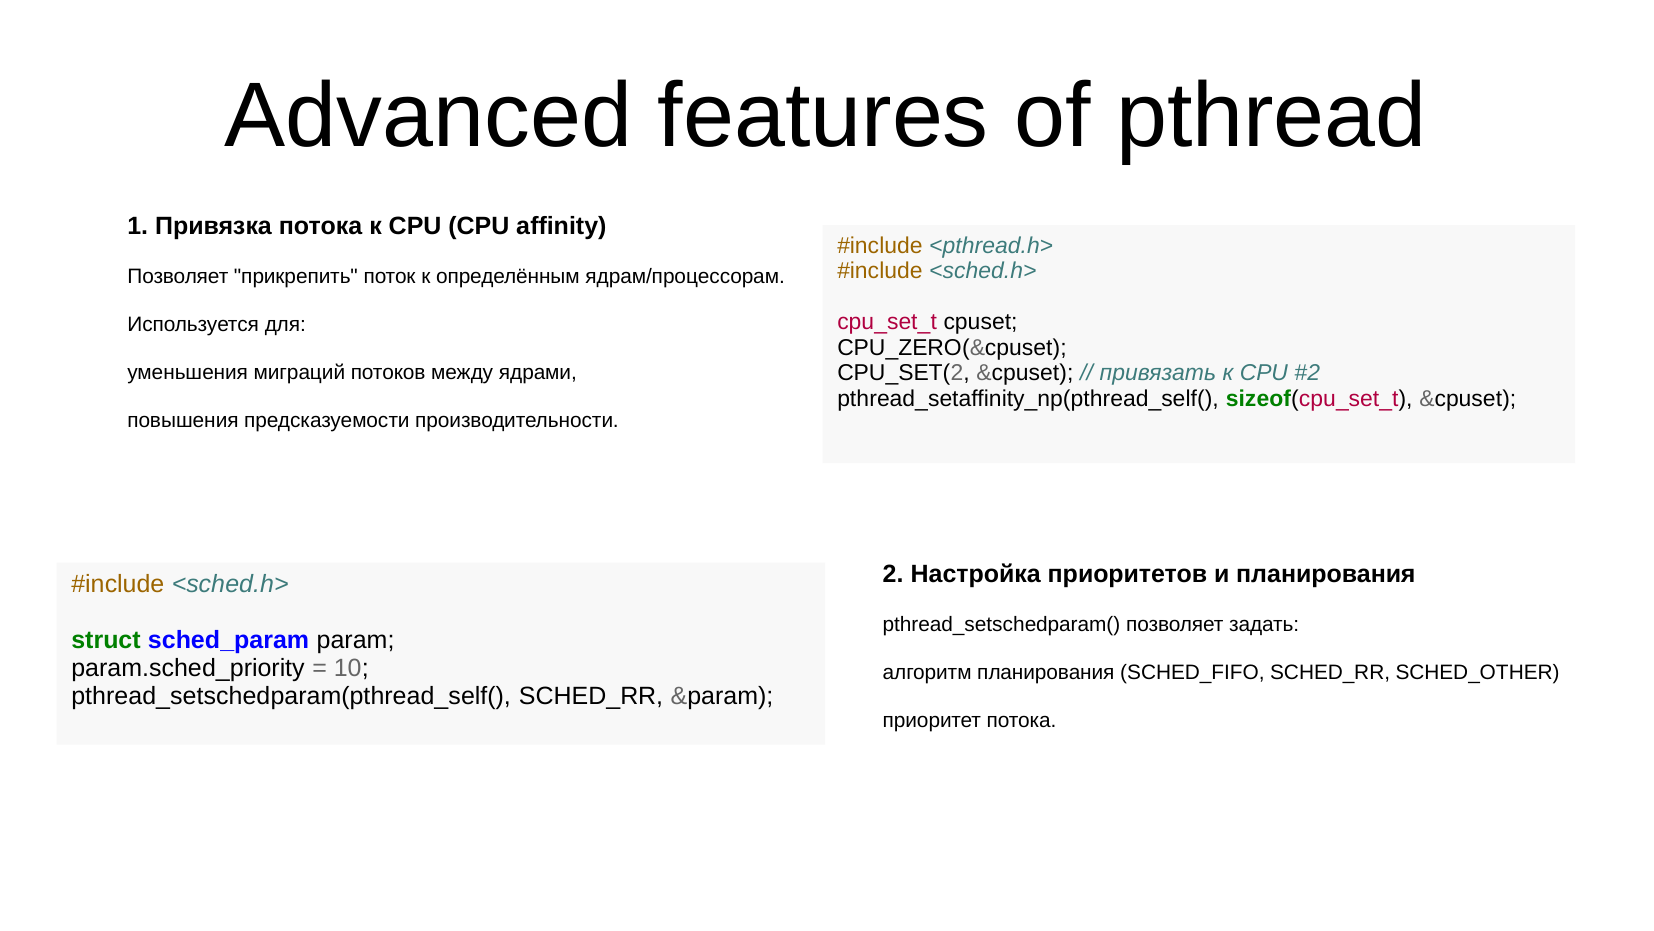

# Advanced features of pthread
1. Привязка потока к CPU (CPU affinity)
Позволяет "прикрепить" поток к определённым ядрам/процессорам.
Используется для:
уменьшения миграций потоков между ядрами,
повышения предсказуемости производительности.
#include <pthread.h>
#include <sched.h>
cpu_set_t cpuset;
CPU_ZERO(&cpuset);
CPU_SET(2, &cpuset); // привязать к CPU #2
pthread_setaffinity_np(pthread_self(), sizeof(cpu_set_t), &cpuset);
2. Настройка приоритетов и планирования
pthread_setschedparam() позволяет задать:
алгоритм планирования (SCHED_FIFO, SCHED_RR, SCHED_OTHER)
приоритет потока.
#include <sched.h>
struct sched_param param;
param.sched_priority = 10;
pthread_setschedparam(pthread_self(), SCHED_RR, &param);